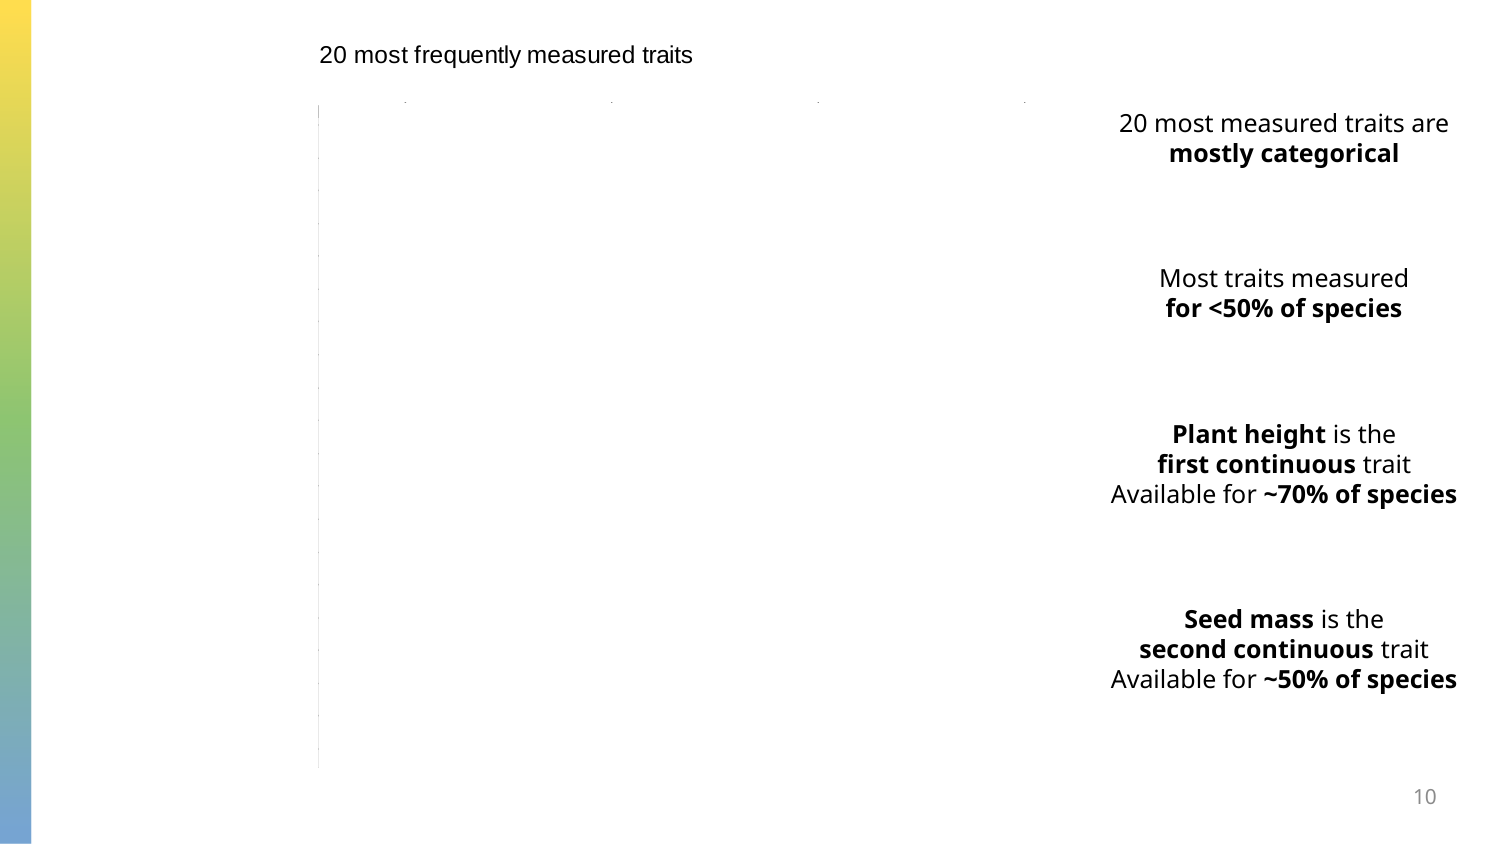

20 most measured traits are mostly categorical
Most traits measured
for <50% of species
Plant height is the
first continuous trait
Available for ~70% of species
Seed mass is the
second continuous trait
Available for ~50% of species